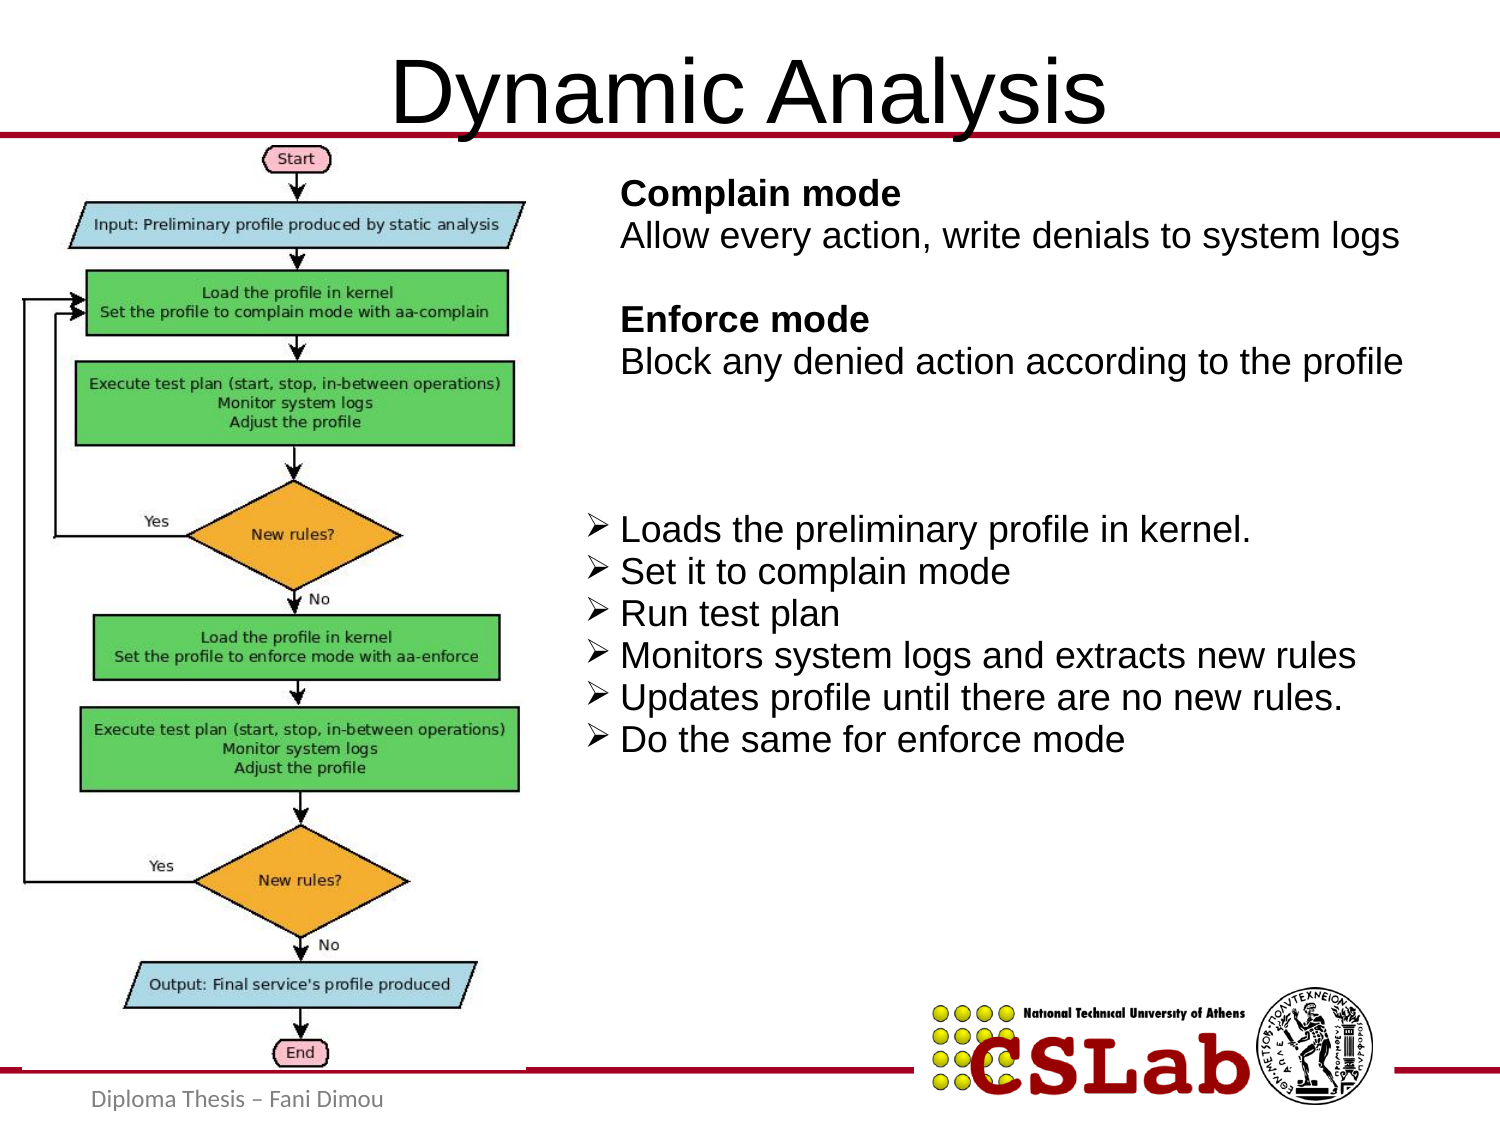

Dynamic Analysis
Complain mode
Allow every action, write denials to system logs
Enforce mode
Block any denied action according to the profile
Loads the preliminary profile in kernel.
Set it to complain mode
Run test plan
Monitors system logs and extracts new rules
Updates profile until there are no new rules.
Do the same for enforce mode